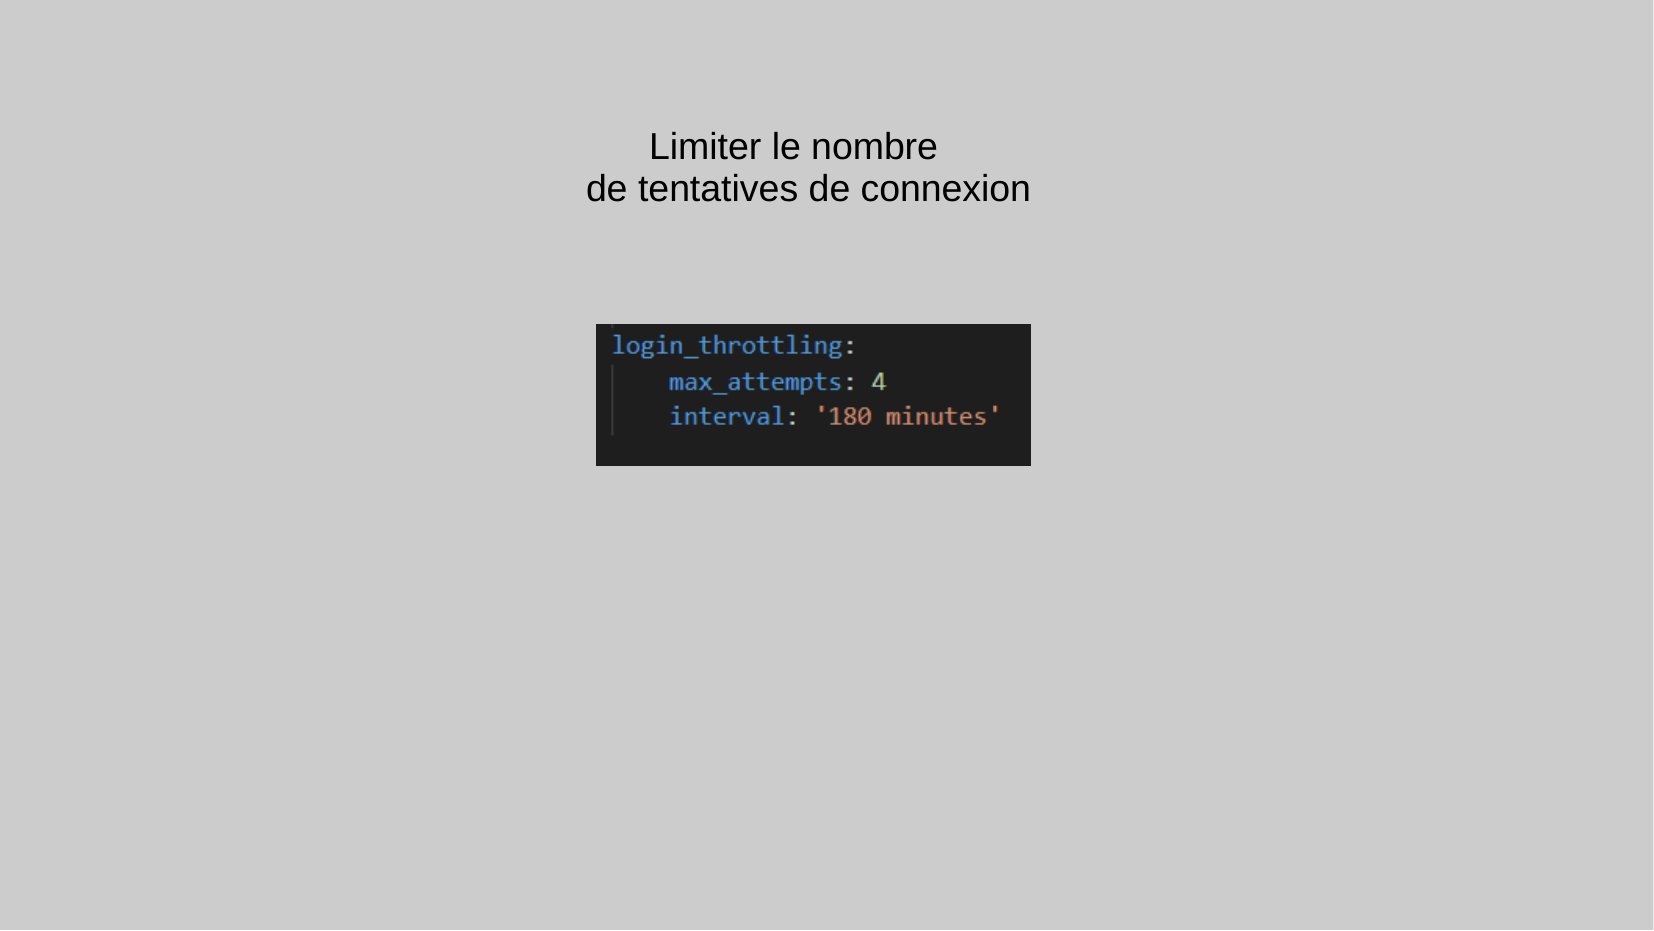

Limiter le nombre
de tentatives de connexion